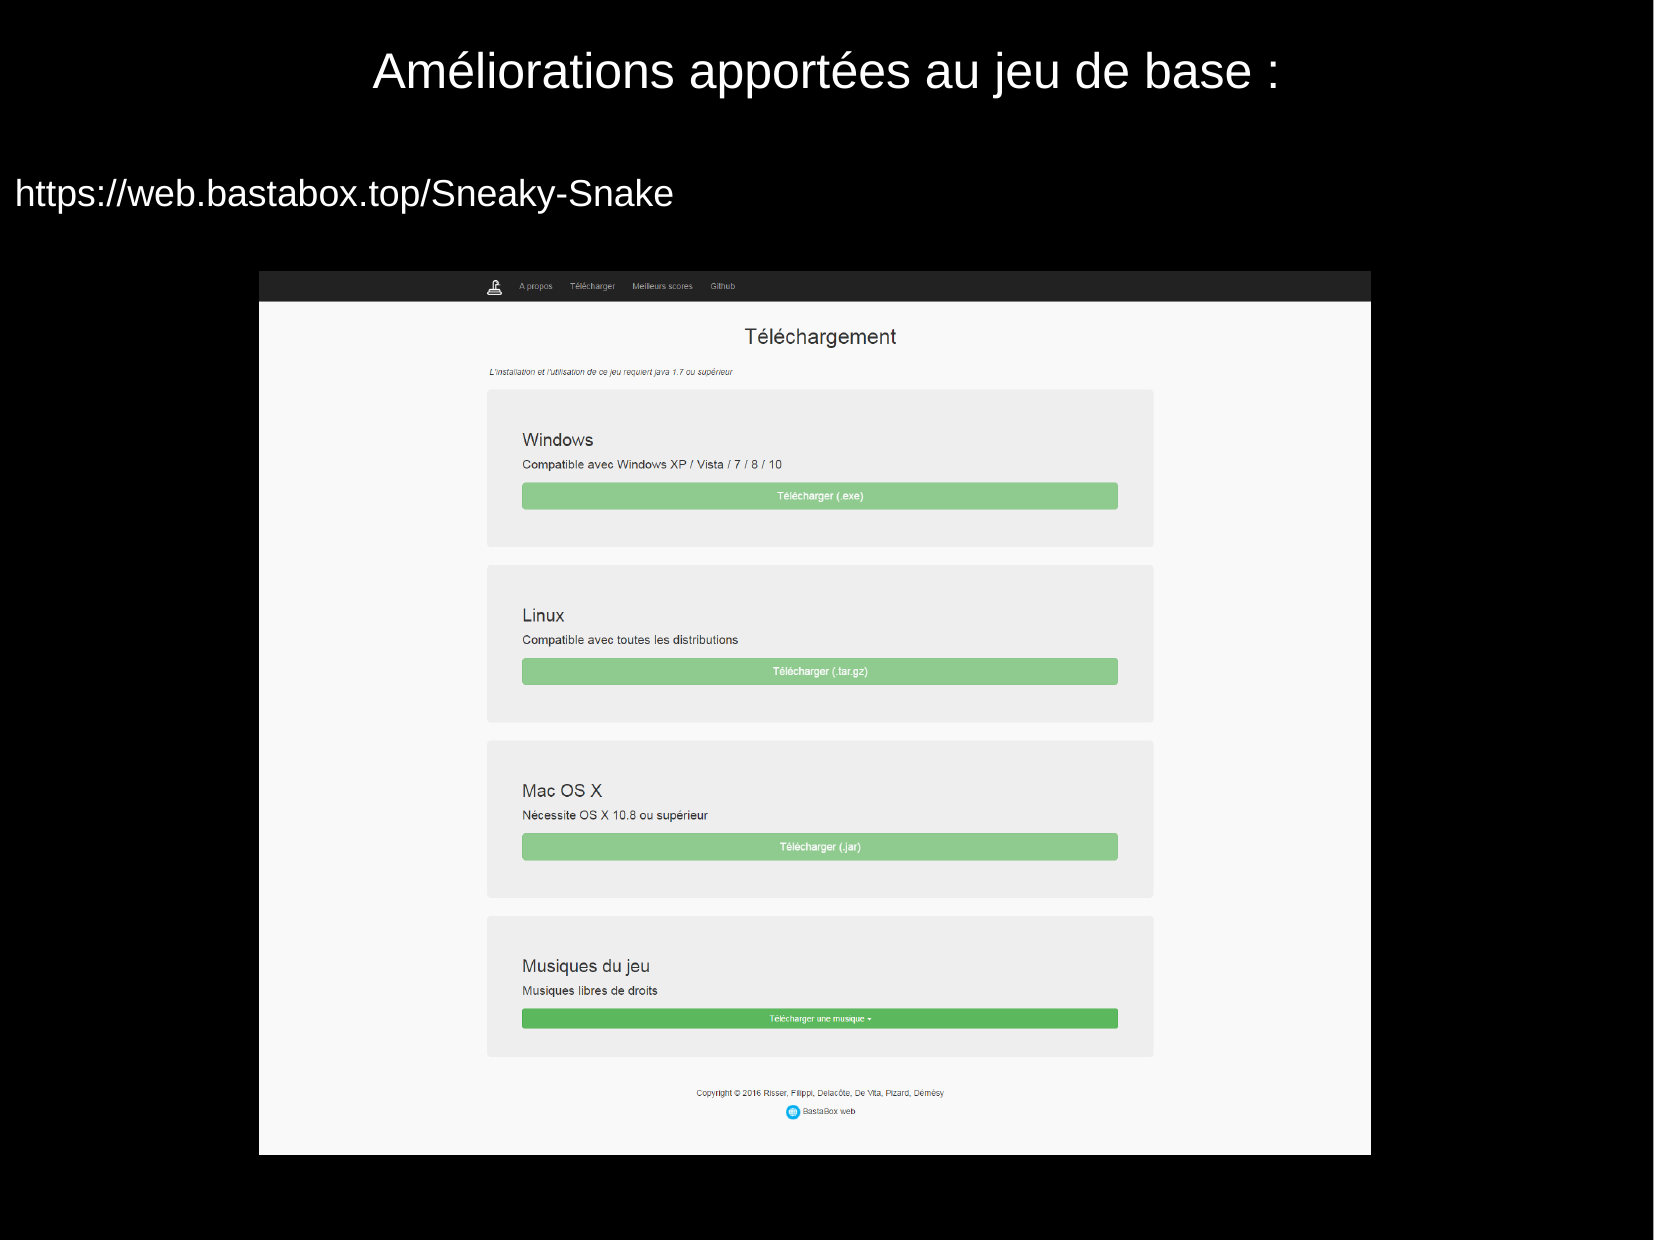

Améliorations apportées au jeu de base :
https://web.bastabox.top/Sneaky-Snake